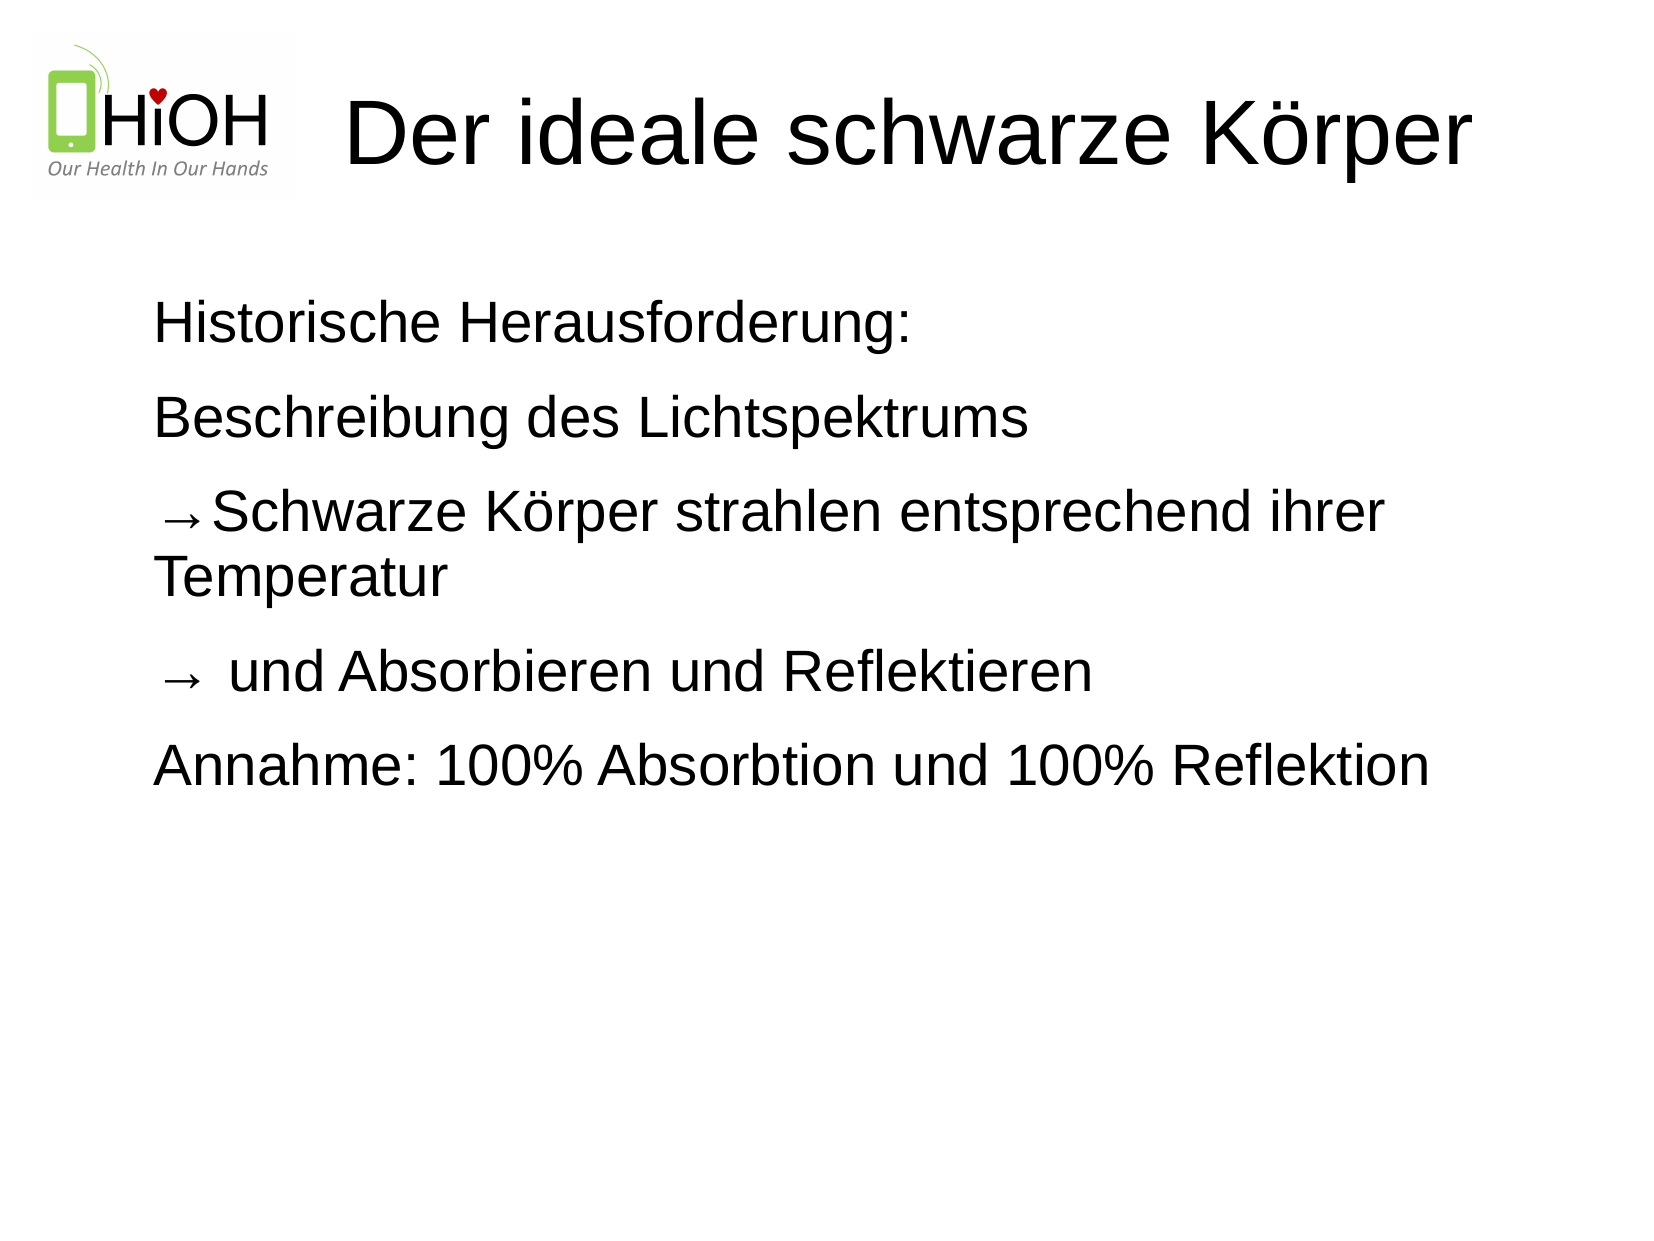

# Der ideale schwarze Körper
Historische Herausforderung:
Beschreibung des Lichtspektrums
→Schwarze Körper strahlen entsprechend ihrer Temperatur
→ und Absorbieren und Reflektieren
Annahme: 100% Absorbtion und 100% Reflektion